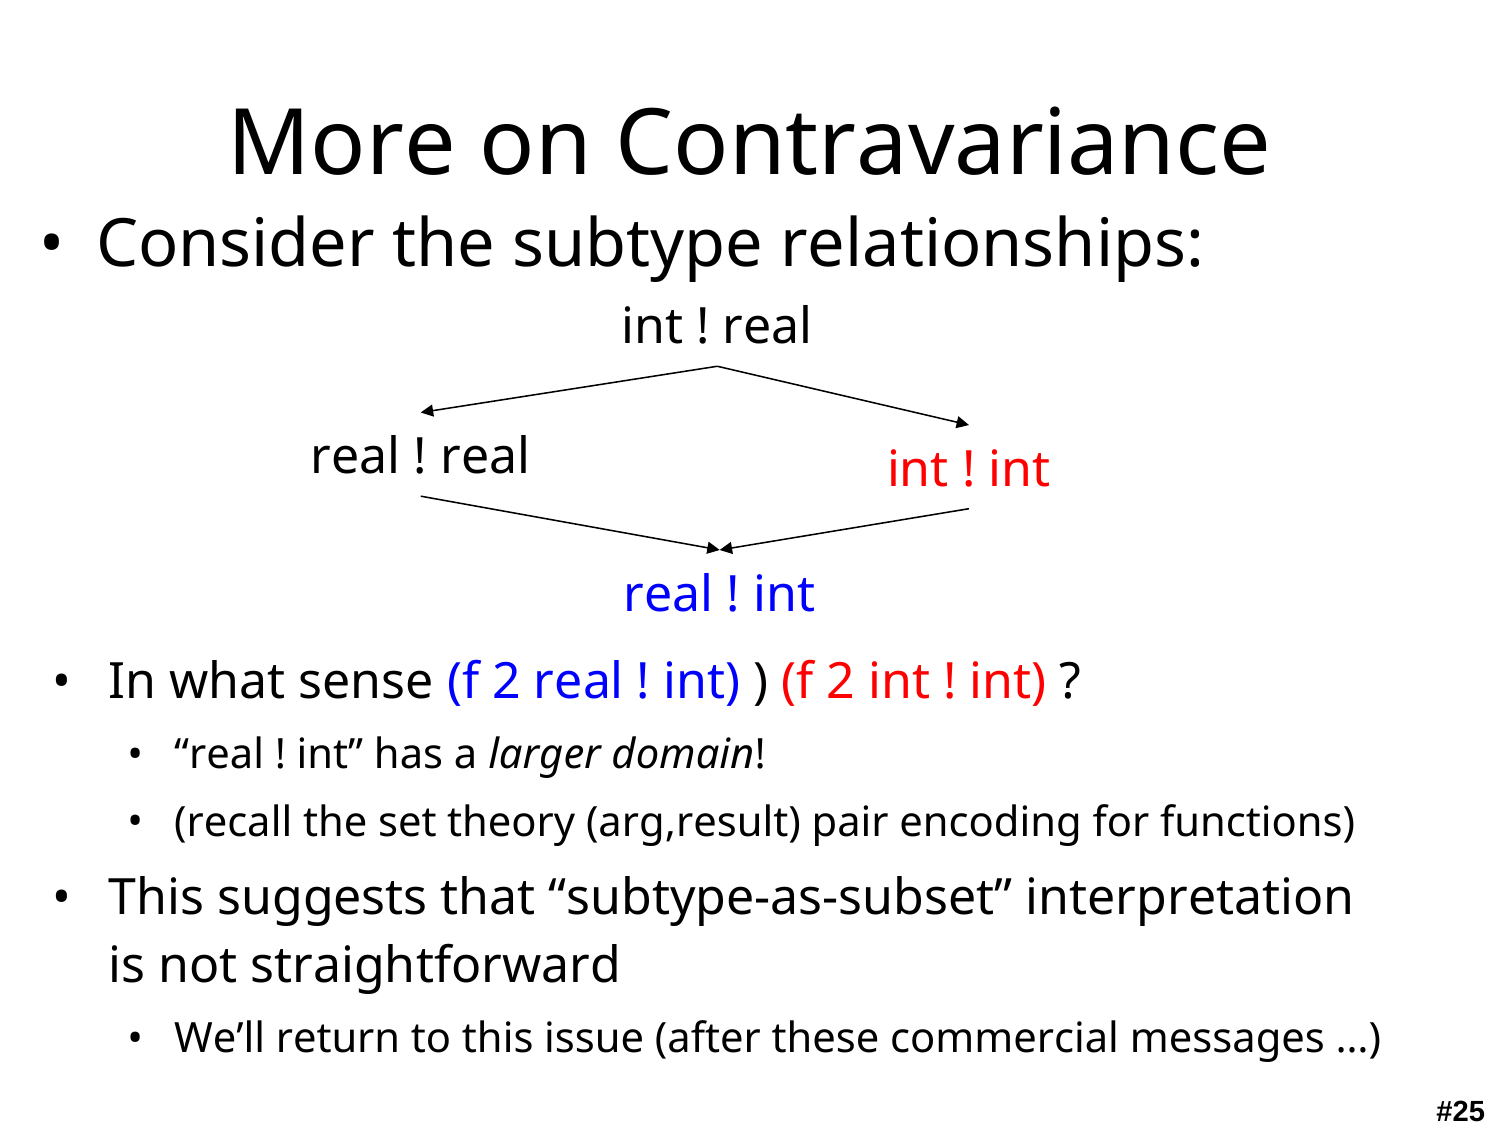

# More on Contravariance
Consider the subtype relationships:
int ! real
real ! real
int ! int
real ! int
In what sense (f 2 real ! int) ) (f 2 int ! int) ?
“real ! int” has a larger domain!
(recall the set theory (arg,result) pair encoding for functions)
This suggests that “subtype-as-subset” interpretation is not straightforward
We’ll return to this issue (after these commercial messages …)
25